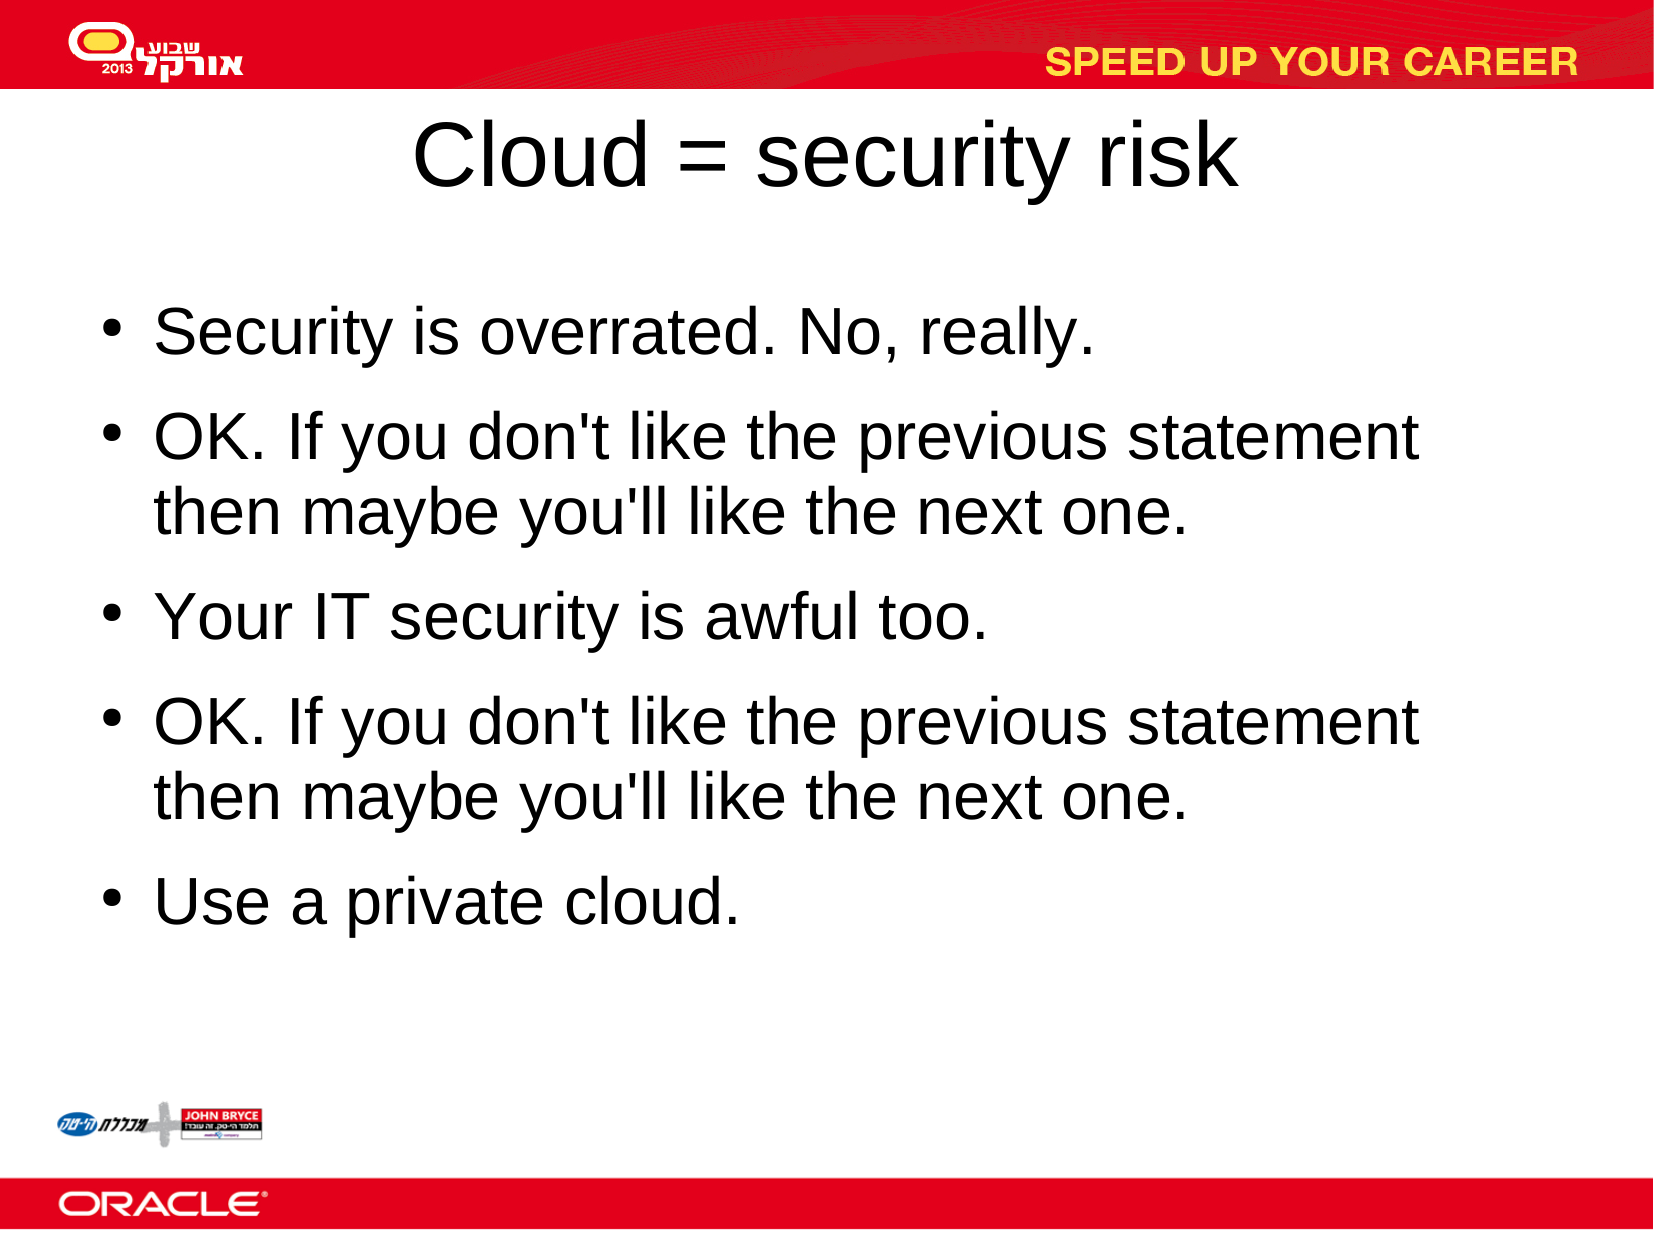

# Cloud = security risk
Security is overrated. No, really.
OK. If you don't like the previous statement then maybe you'll like the next one.
Your IT security is awful too.
OK. If you don't like the previous statement then maybe you'll like the next one.
Use a private cloud.